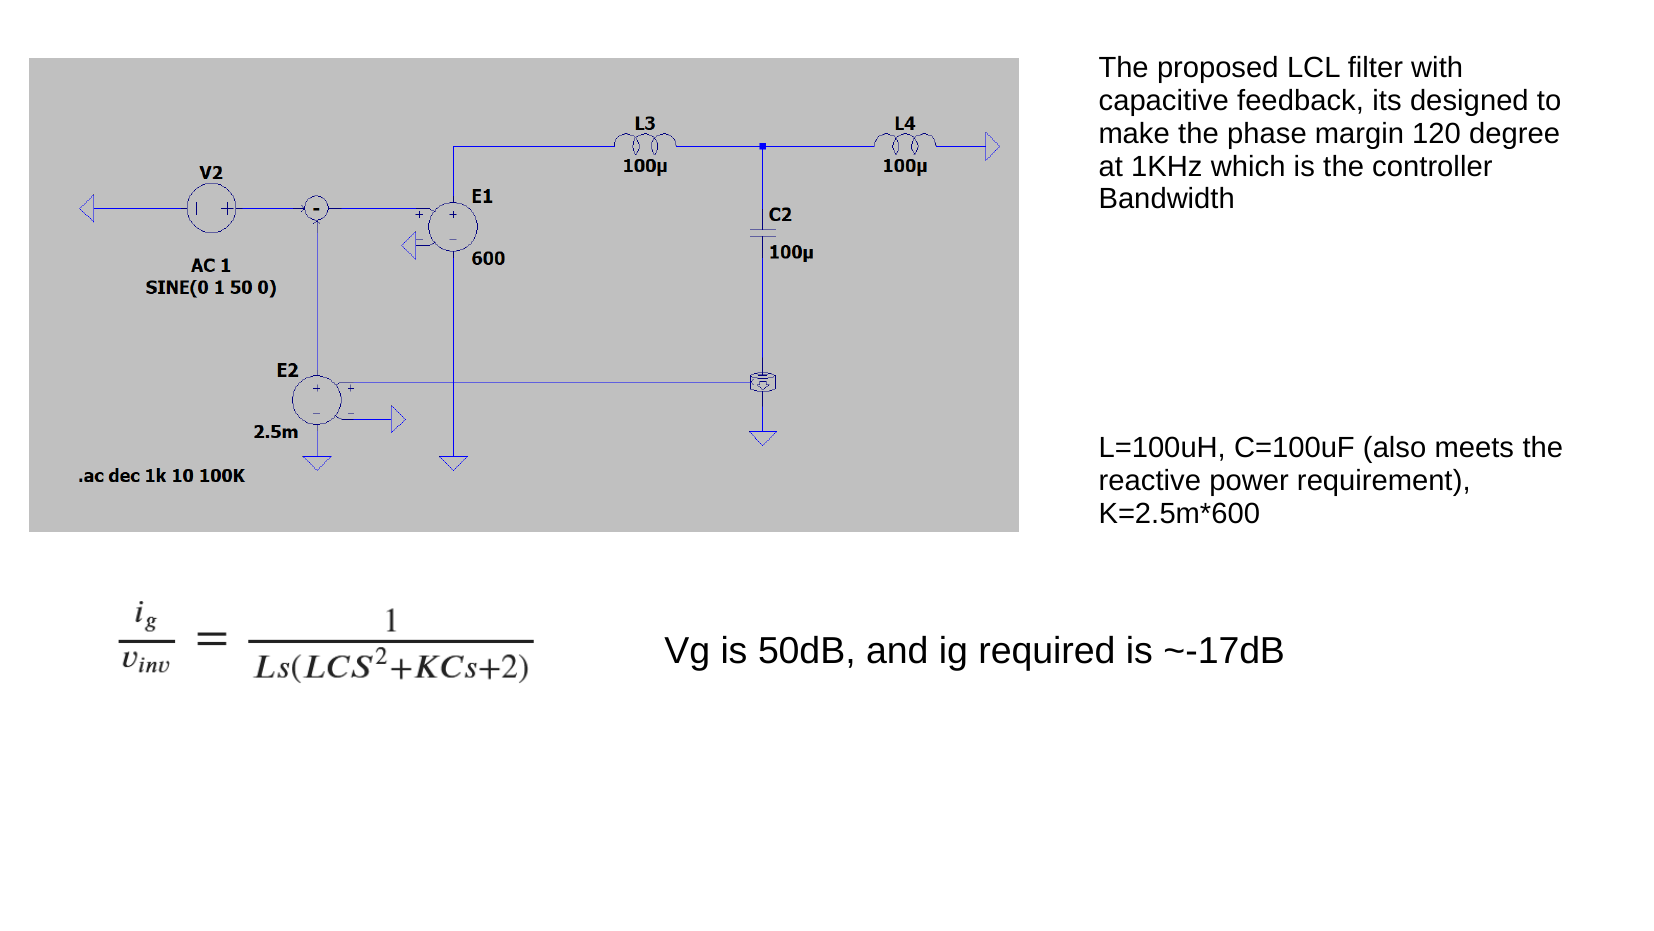

# The proposed LCL filter with capacitive feedback, its designed to make the phase margin 120 degree at 1KHz which is the controller Bandwidth
L=100uH, C=100uF (also meets the reactive power requirement), K=2.5m*600
Vg is 50dB, and ig required is ~-17dB